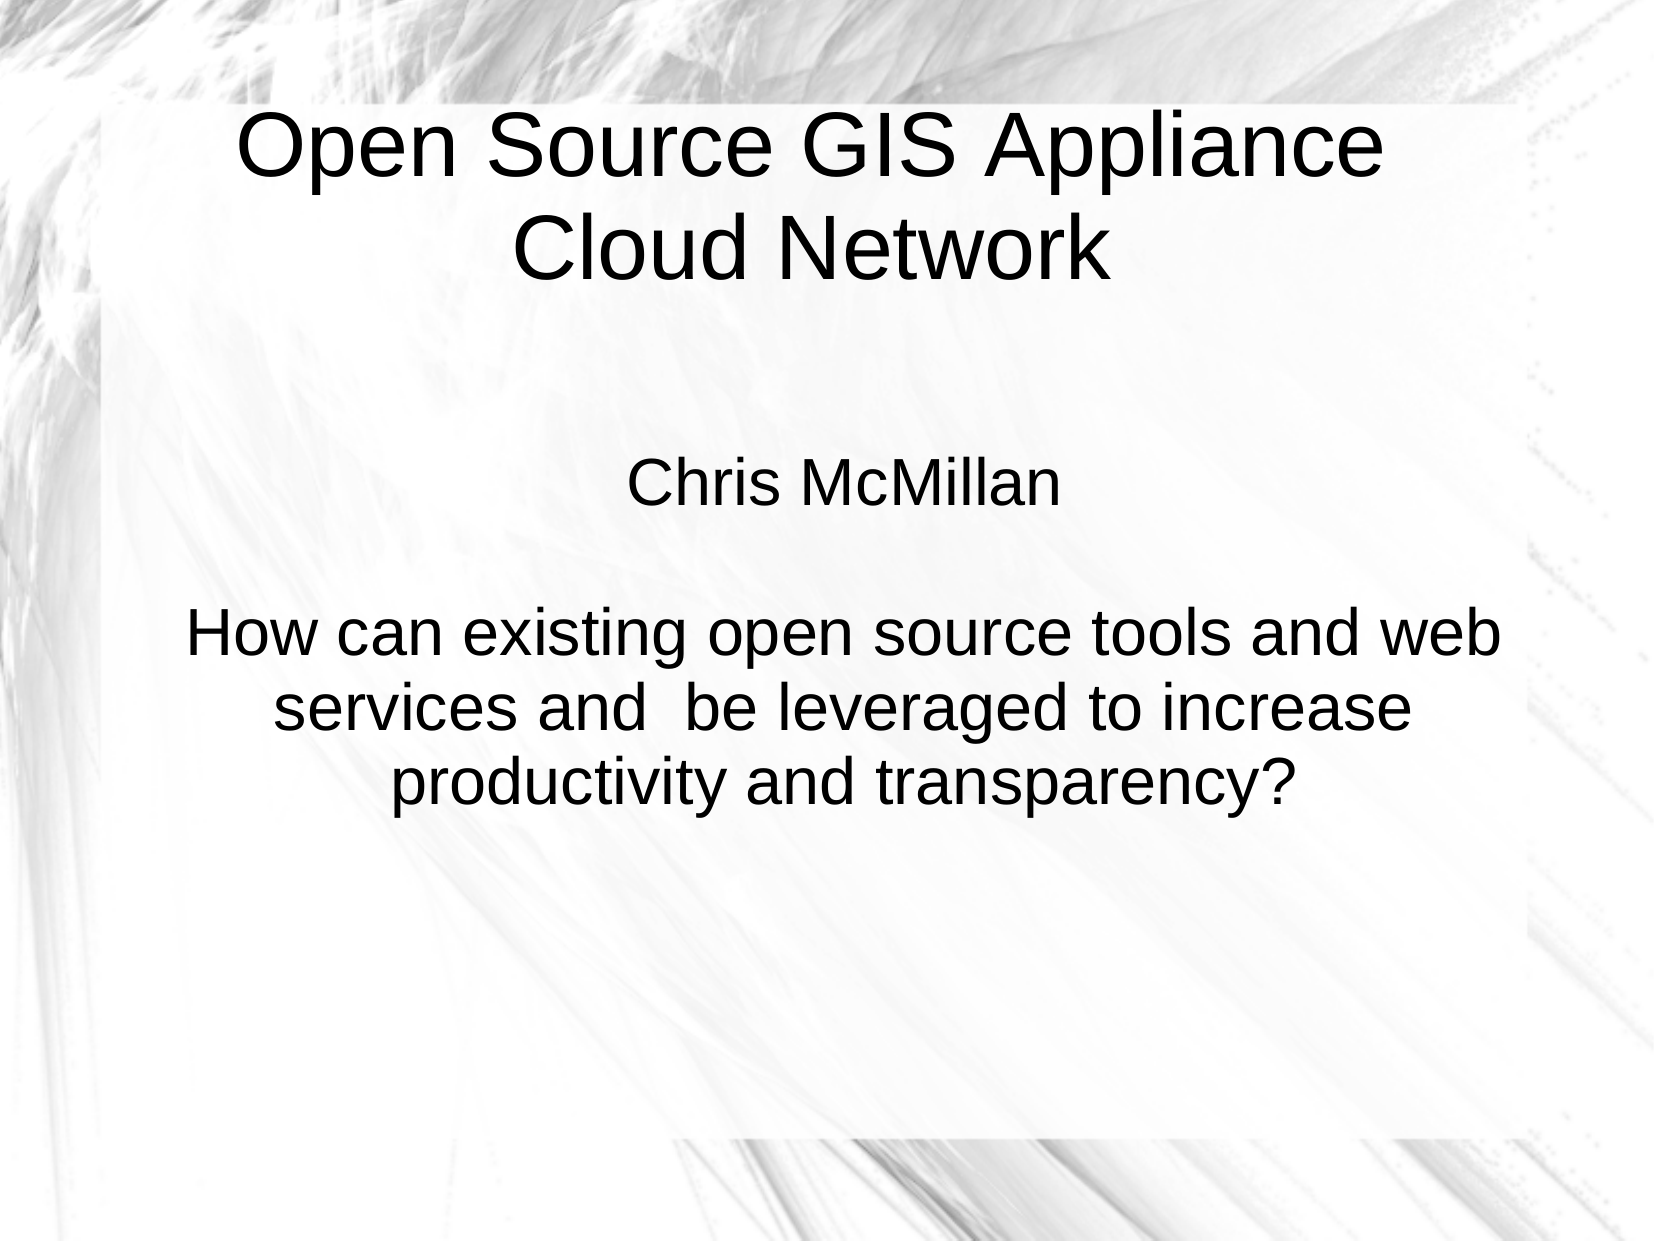

# Open Source GIS Appliance Cloud Network
Chris McMillan
How can existing open source tools and web services and be leveraged to increase productivity and transparency?